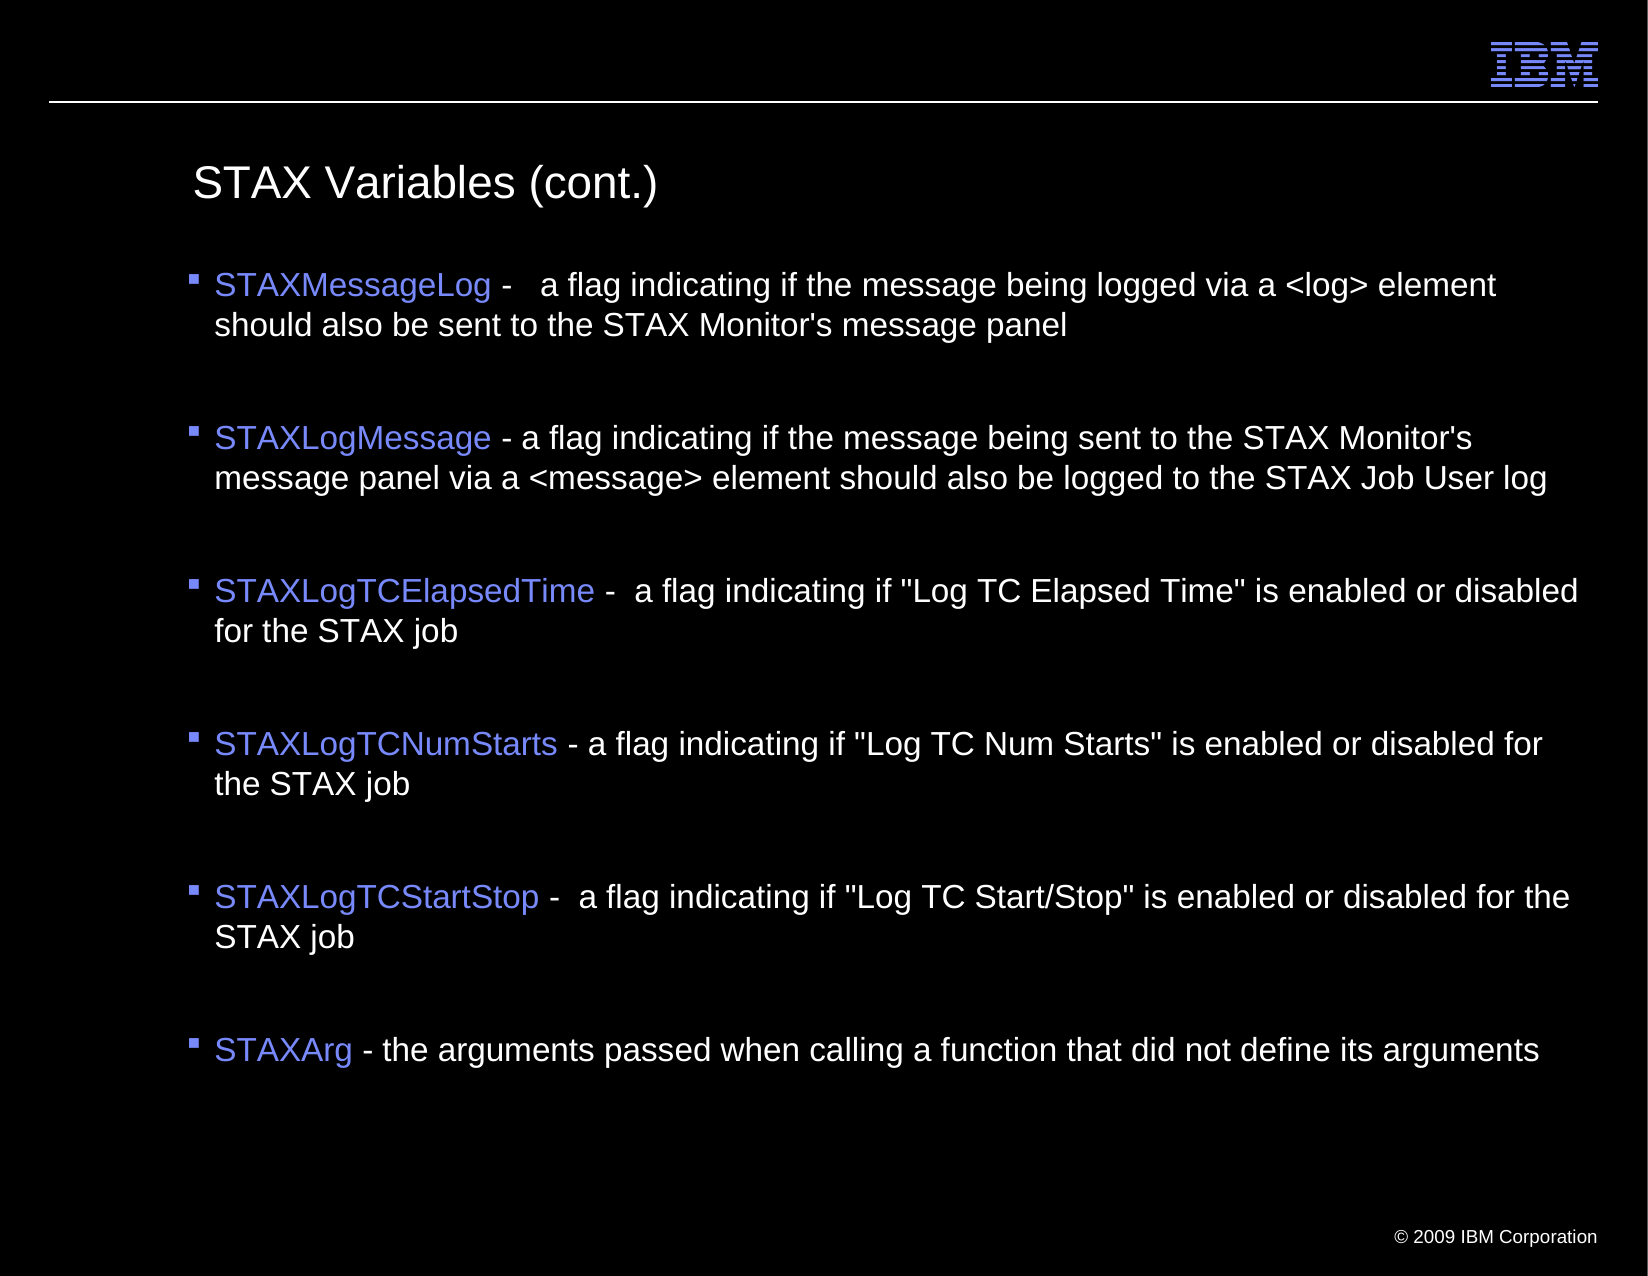

# STAX Variables (cont.)
STAXMessageLog - a flag indicating if the message being logged via a <log> element should also be sent to the STAX Monitor's message panel
STAXLogMessage - a flag indicating if the message being sent to the STAX Monitor's message panel via a <message> element should also be logged to the STAX Job User log
STAXLogTCElapsedTime - a flag indicating if "Log TC Elapsed Time" is enabled or disabled for the STAX job
STAXLogTCNumStarts - a flag indicating if "Log TC Num Starts" is enabled or disabled for the STAX job
STAXLogTCStartStop - a flag indicating if "Log TC Start/Stop" is enabled or disabled for the STAX job
STAXArg - the arguments passed when calling a function that did not define its arguments